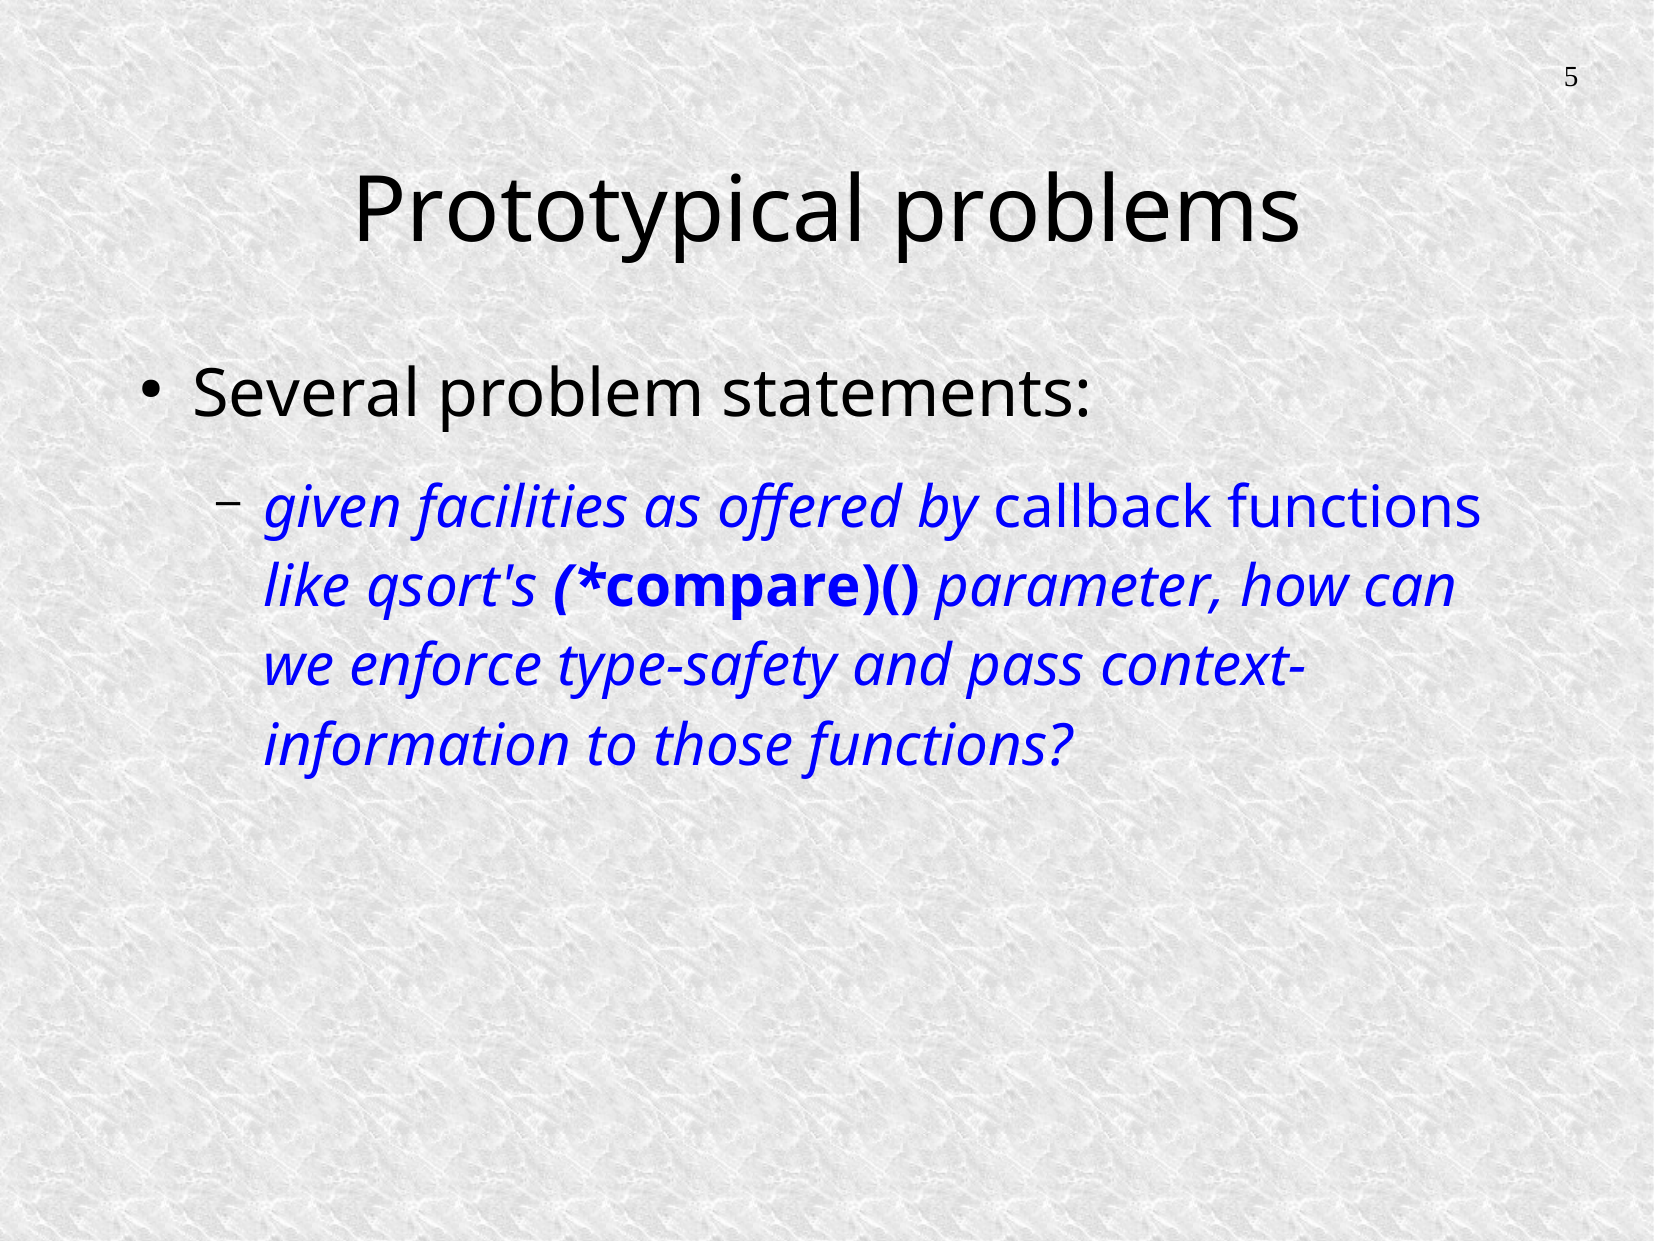

5
# Prototypical problems
Several problem statements:
given facilities as offered by callback functions like qsort's (*compare)() parameter, how can we enforce type-safety and pass context-information to those functions?